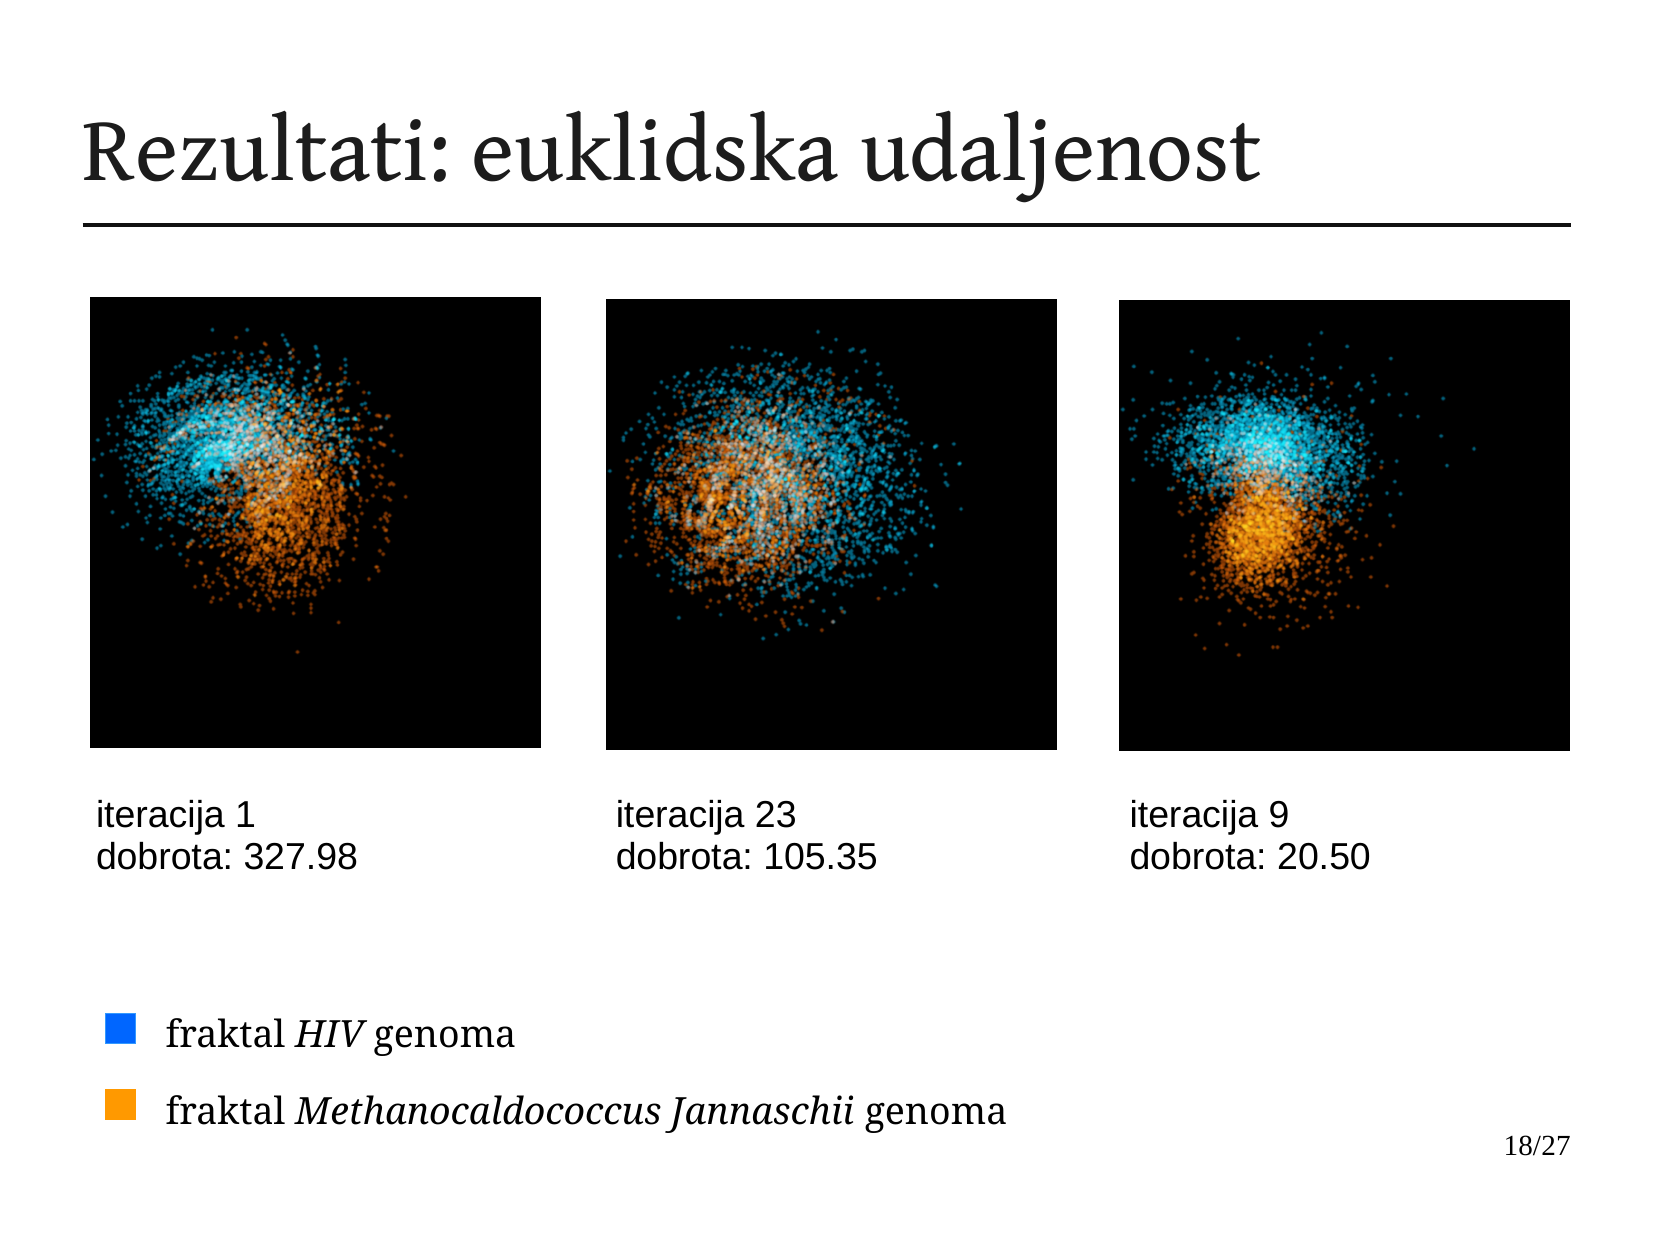

# Rezultati: euklidska udaljenost
iteracija 1
dobrota: 327.98
iteracija 23
dobrota: 105.35
iteracija 9
dobrota: 20.50
fraktal HIV genoma
fraktal Methanocaldococcus Jannaschii genoma
18